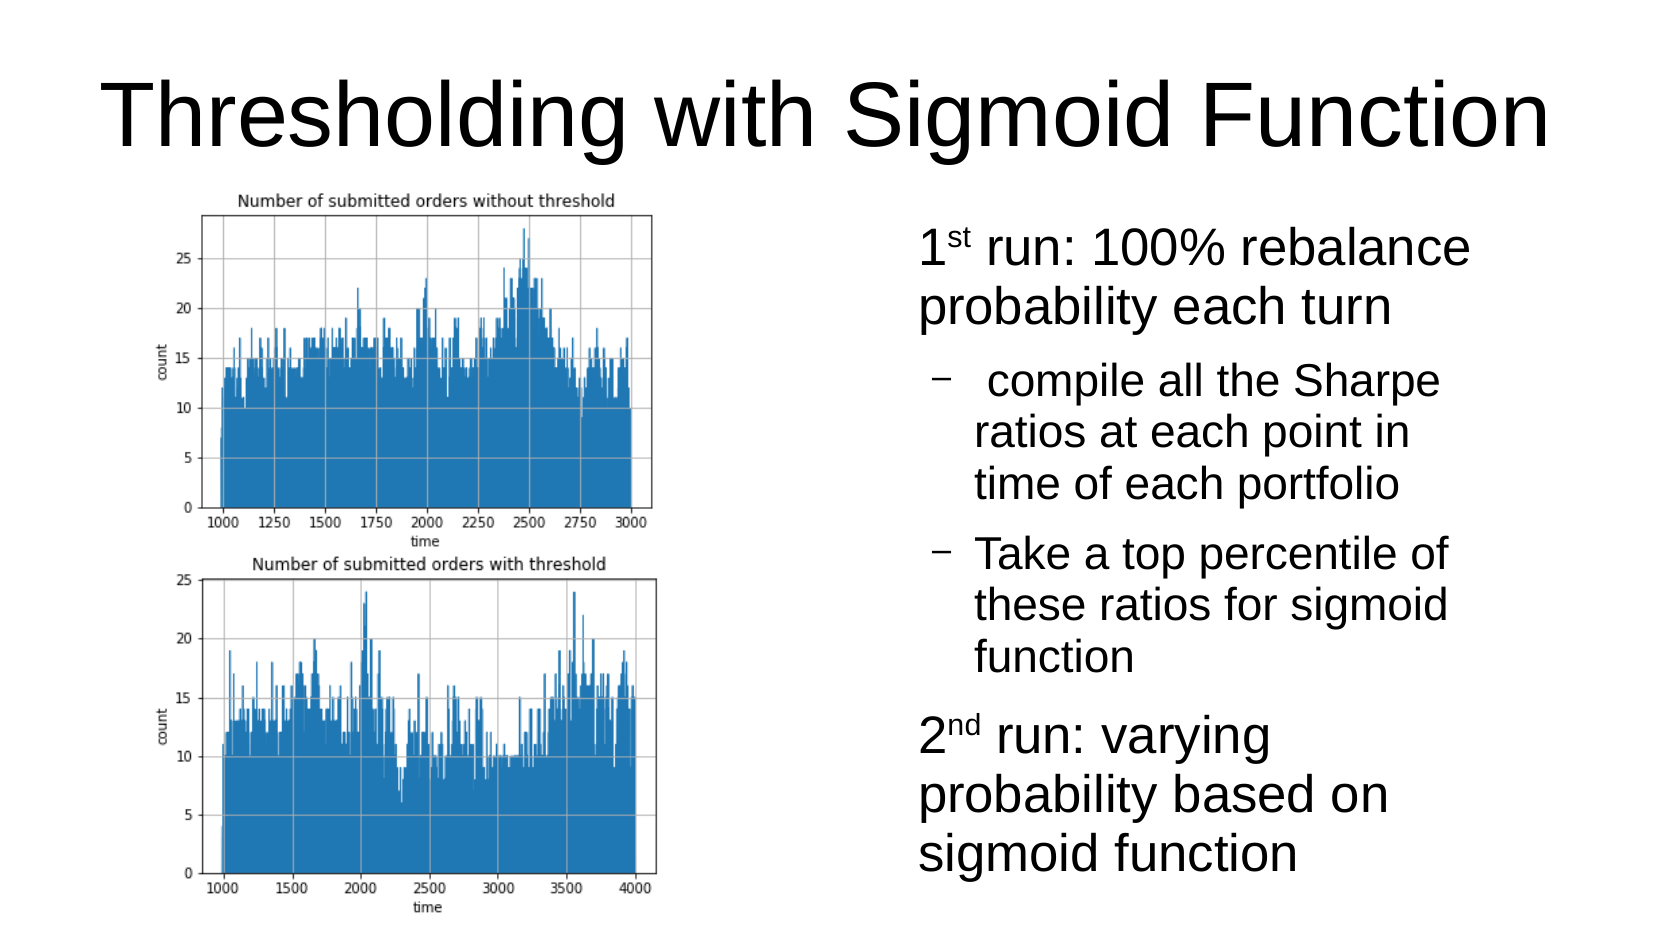

# Thresholding with Sigmoid Function
1st run: 100% rebalance probability each turn
 compile all the Sharpe ratios at each point in time of each portfolio
Take a top percentile of these ratios for sigmoid function
2nd run: varying probability based on sigmoid function